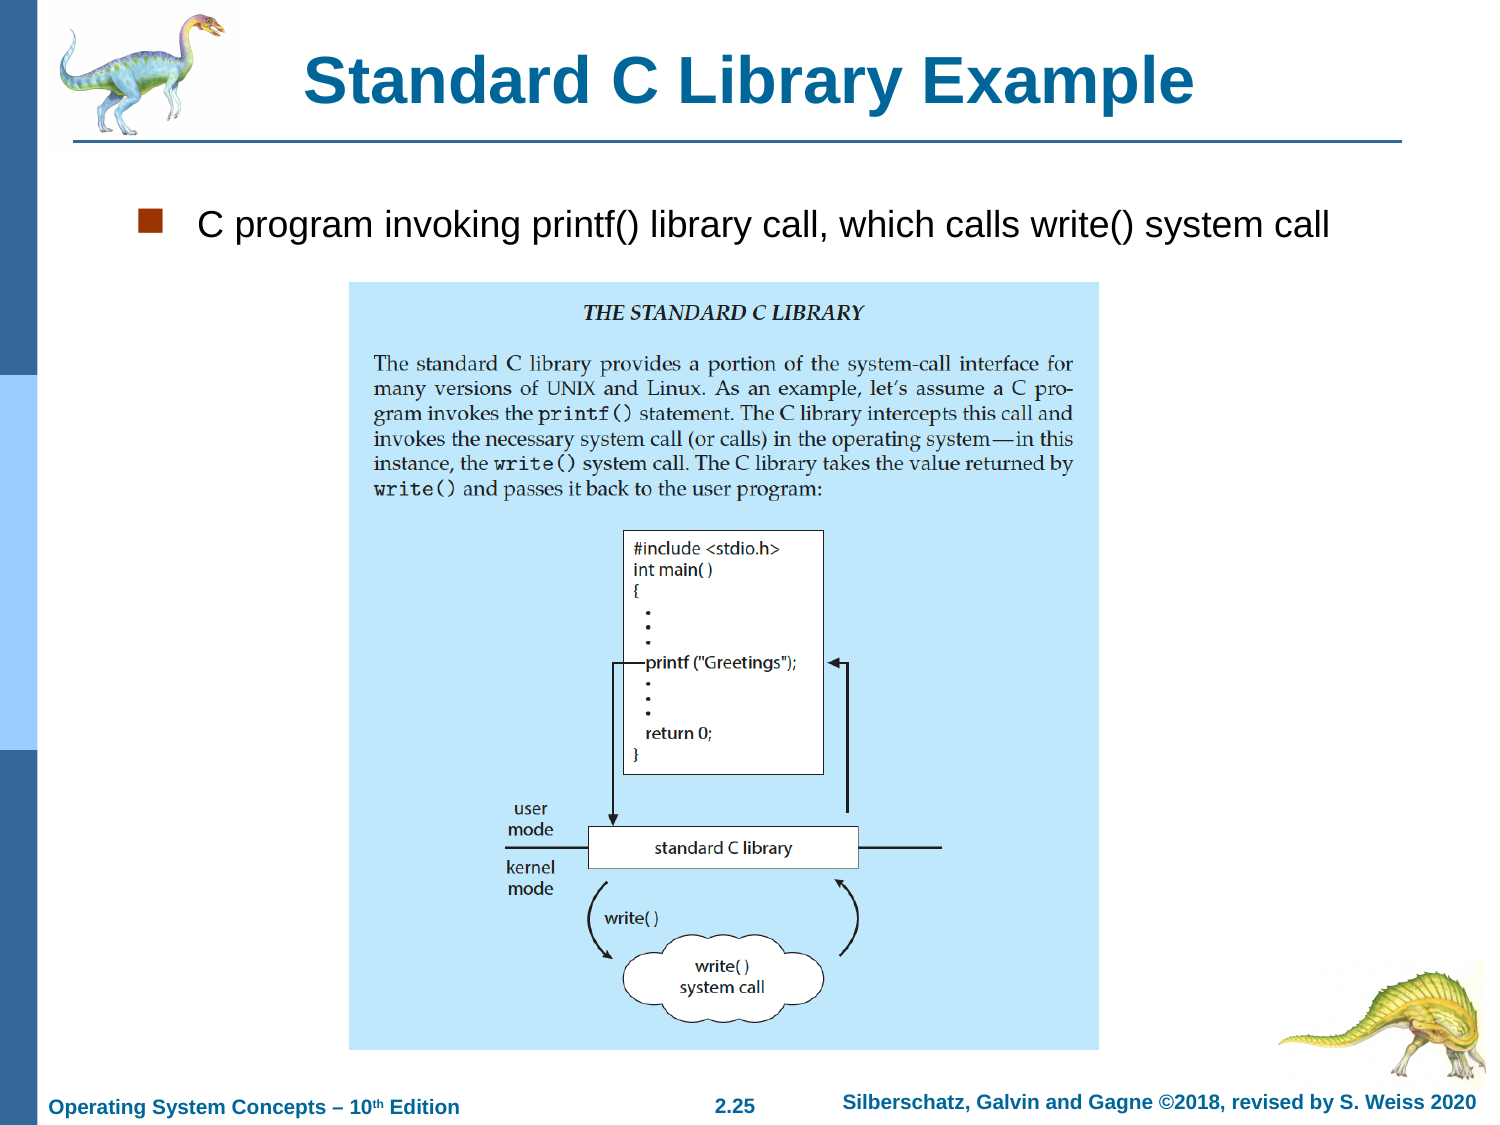

# Standard C Library Example
C program invoking printf() library call, which calls write() system call